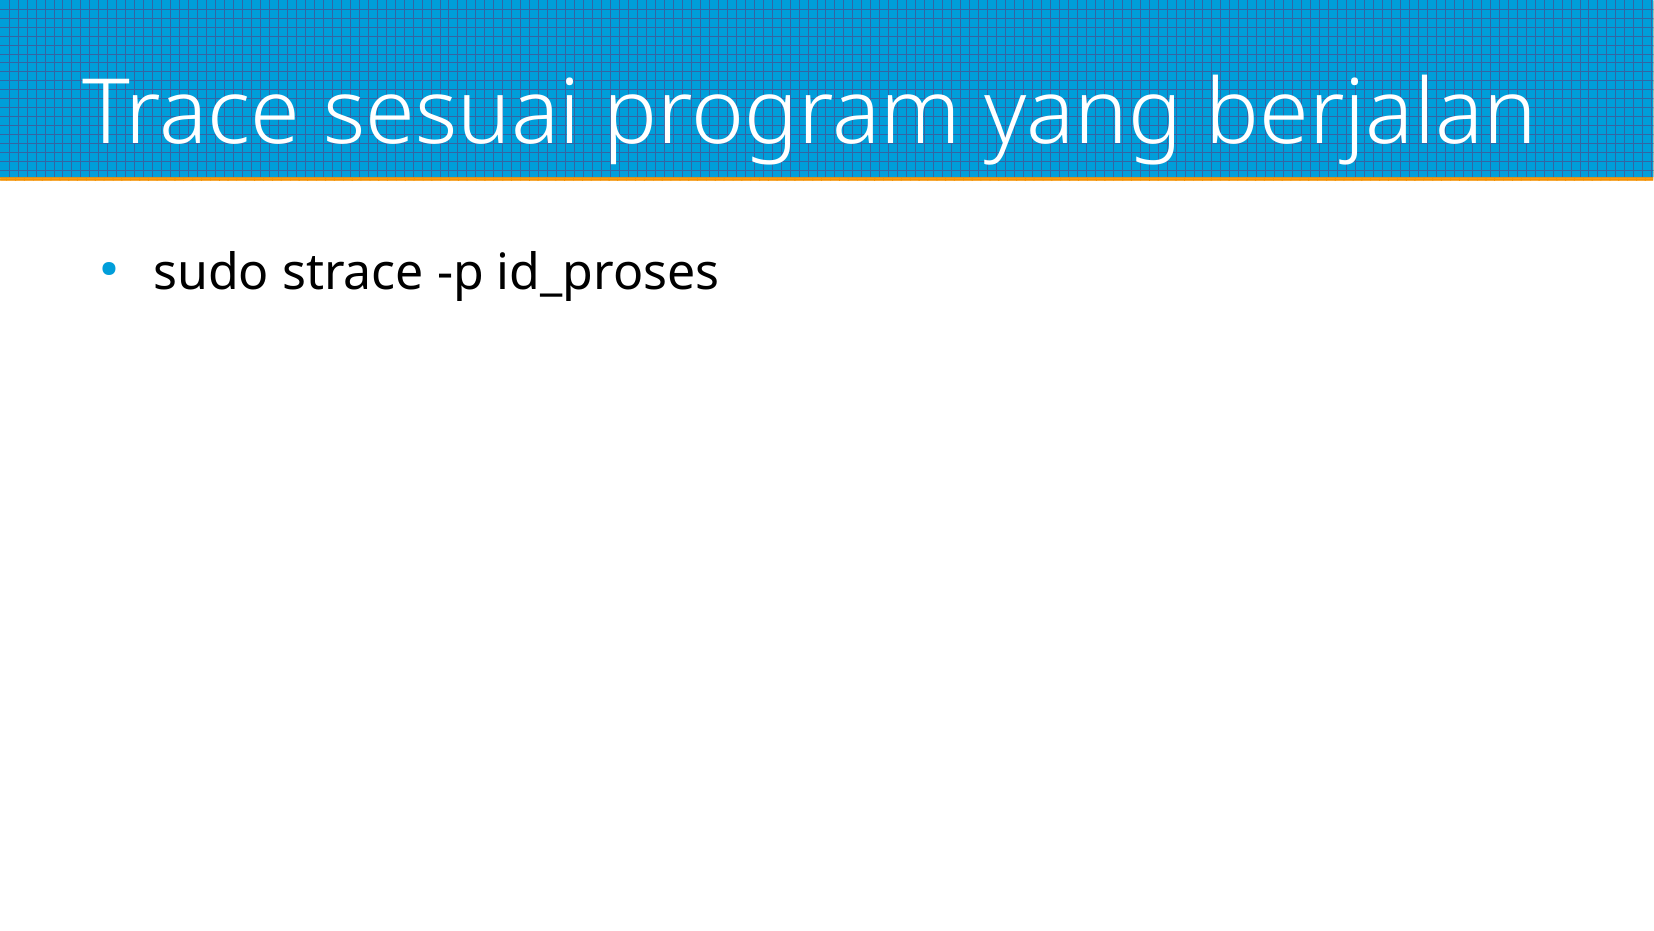

# Trace sesuai program yang berjalan
sudo strace -p id_proses